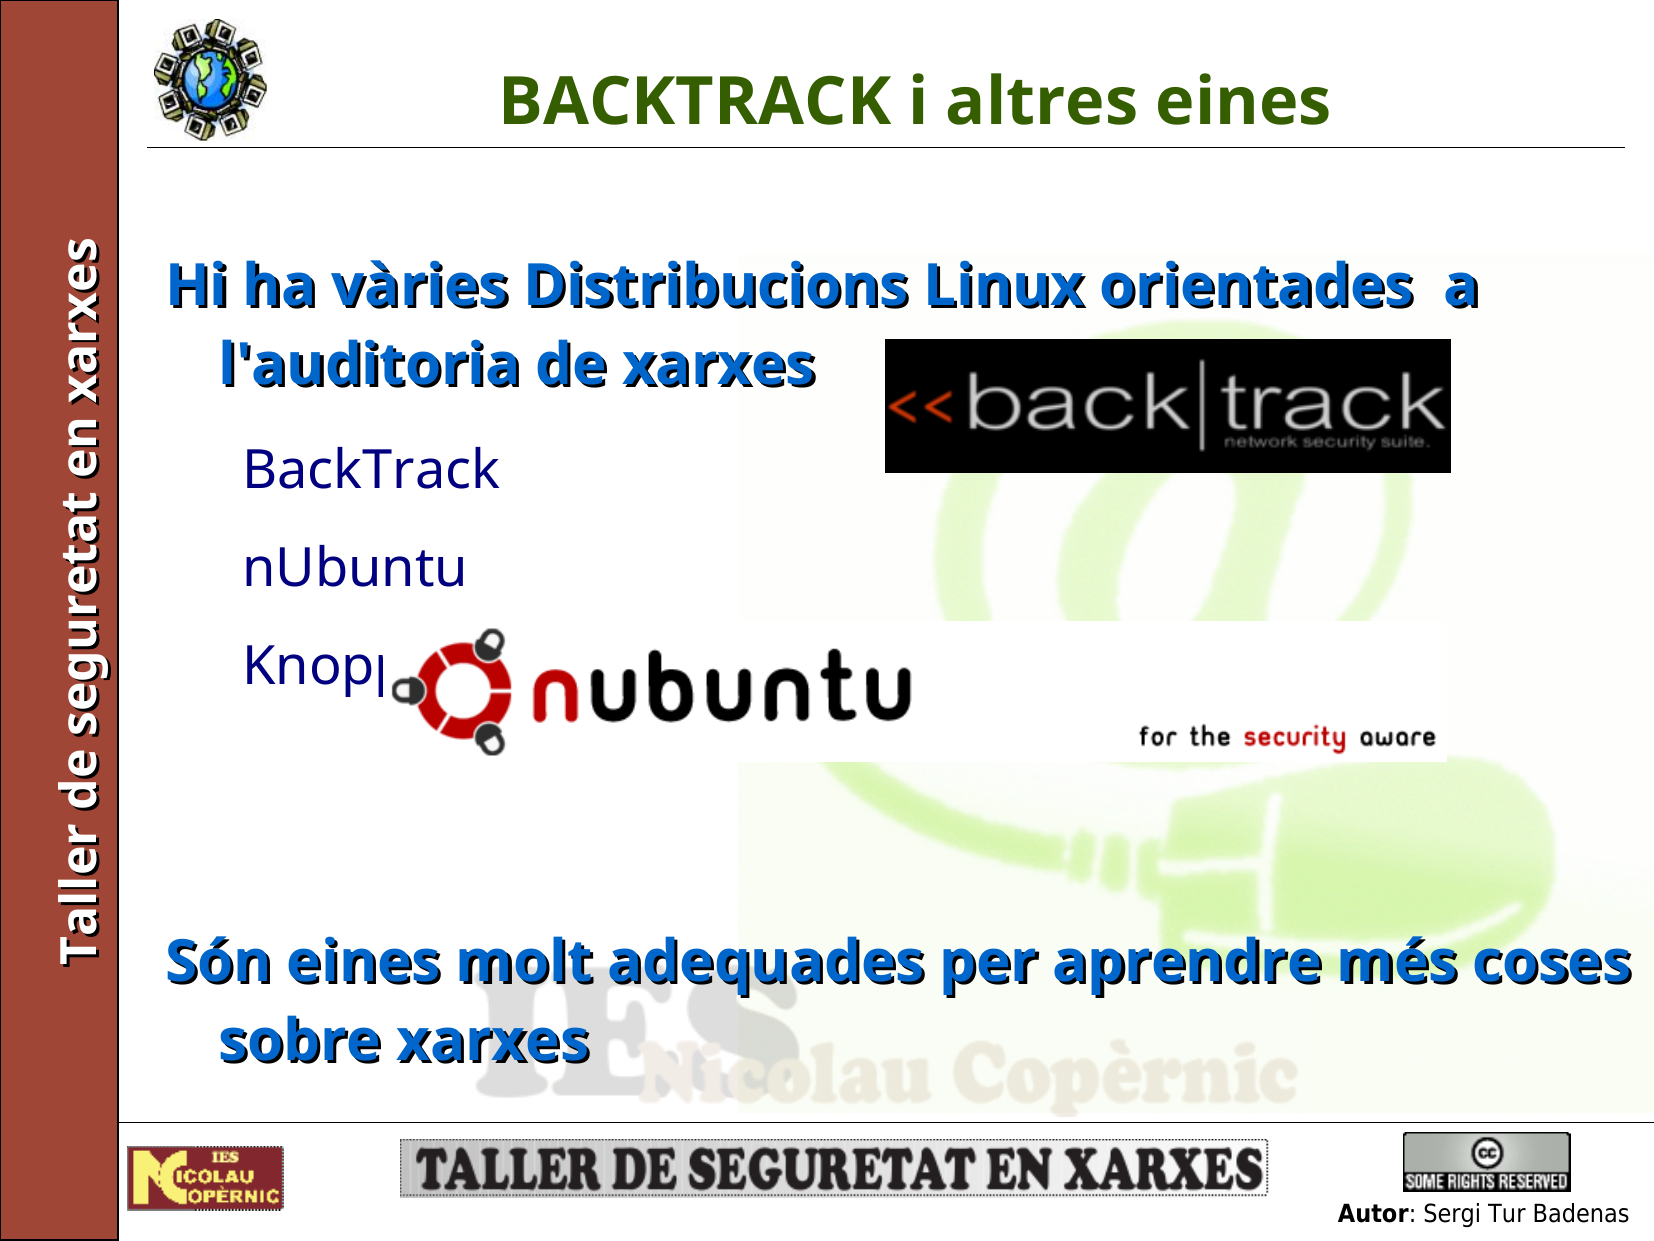

# BACKTRACK i altres eines
Hi ha vàries Distribucions Linux orientades a l'auditoria de xarxes
BackTrack
nUbuntu
Knoppix STD
Són eines molt adequades per aprendre més coses sobre xarxes